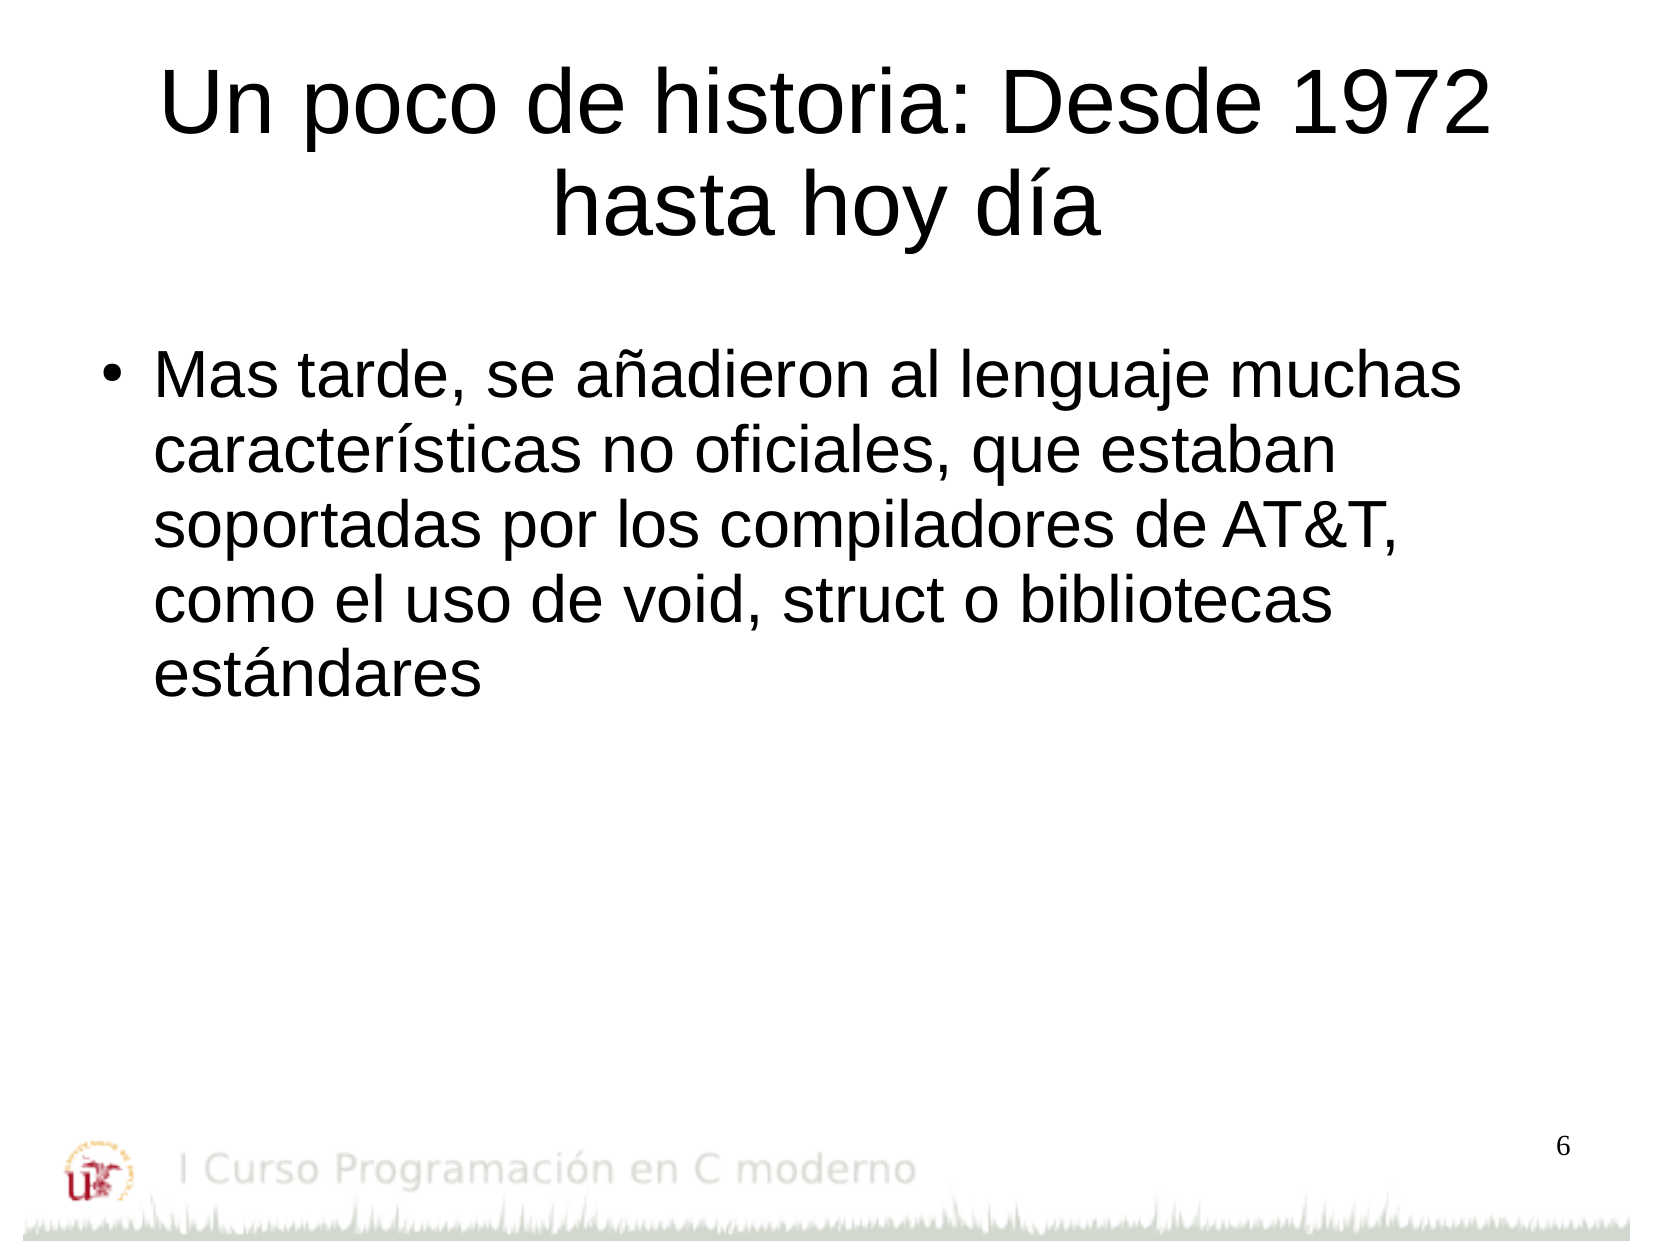

# Un poco de historia: Desde 1972 hasta hoy día
Mas tarde, se añadieron al lenguaje muchas características no oficiales, que estaban soportadas por los compiladores de AT&T, como el uso de void, struct o bibliotecas estándares
6